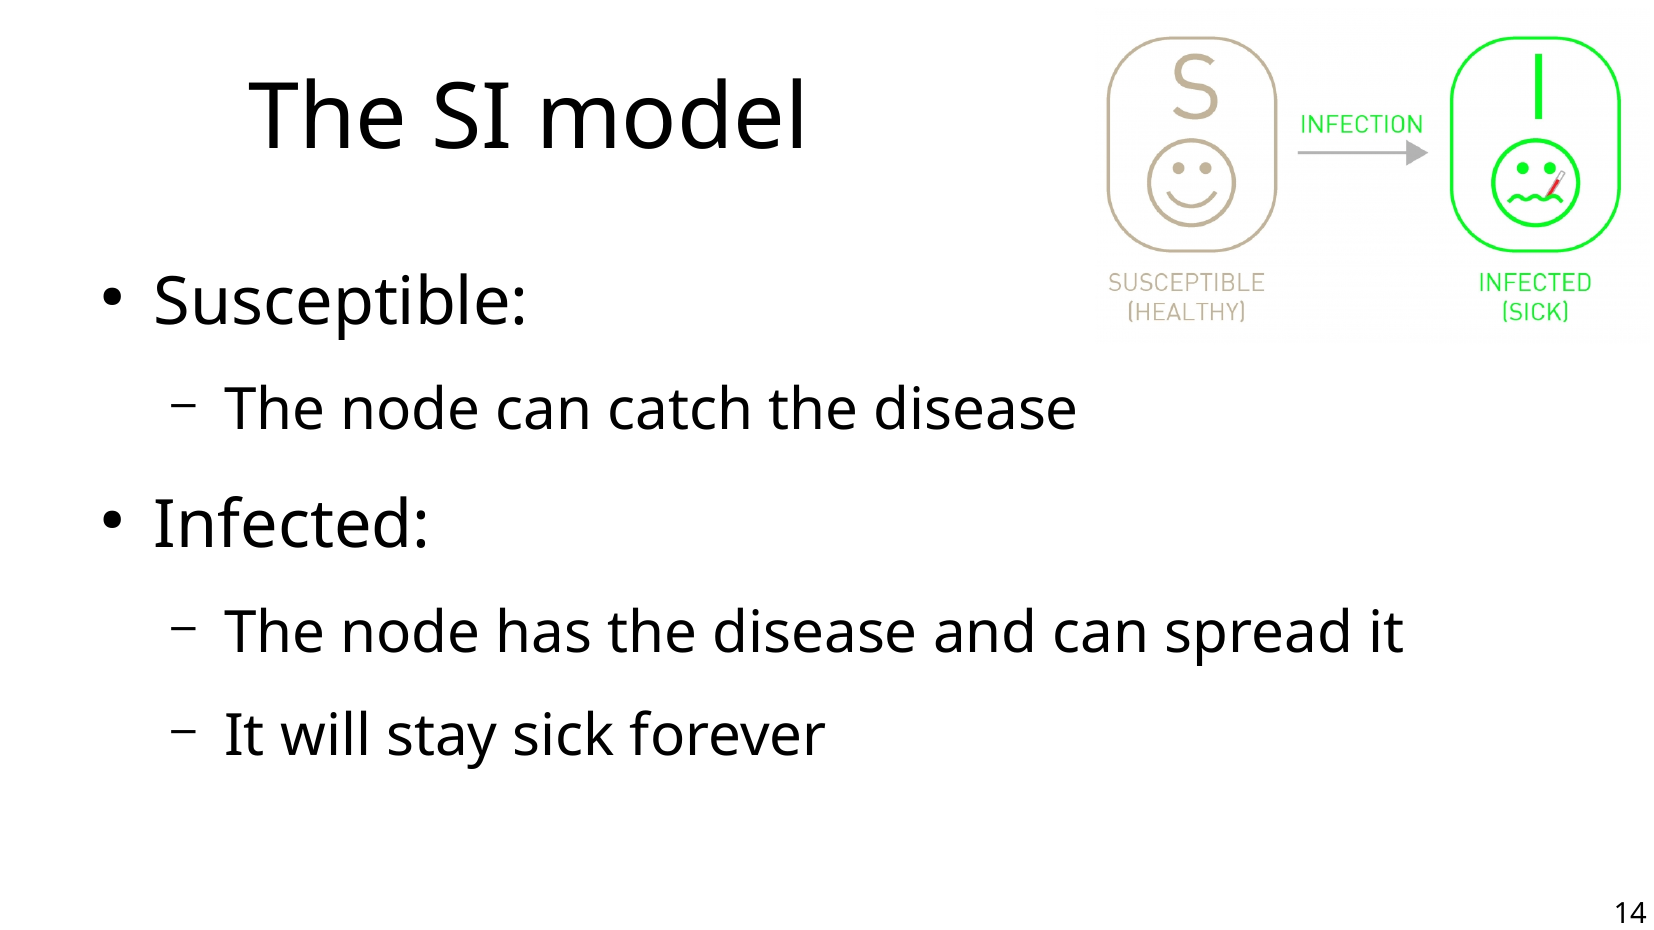

# The SI model
Susceptible:
The node can catch the disease
Infected:
The node has the disease and can spread it
It will stay sick forever
14